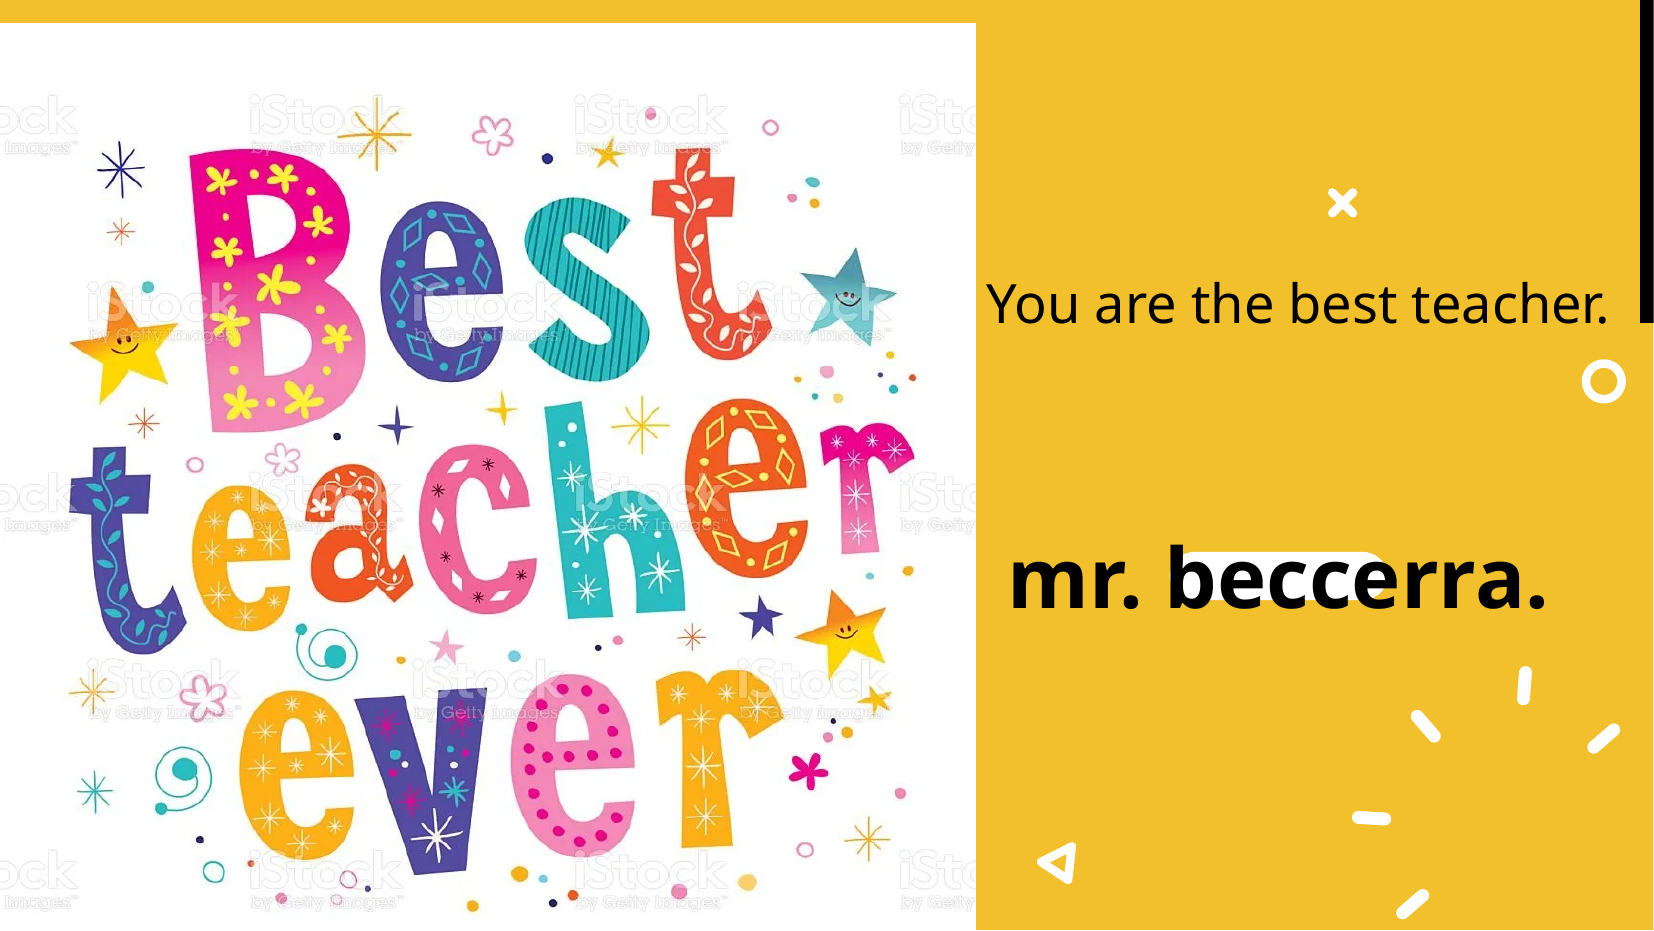

# You are the best teacher.
mr. beccerra.